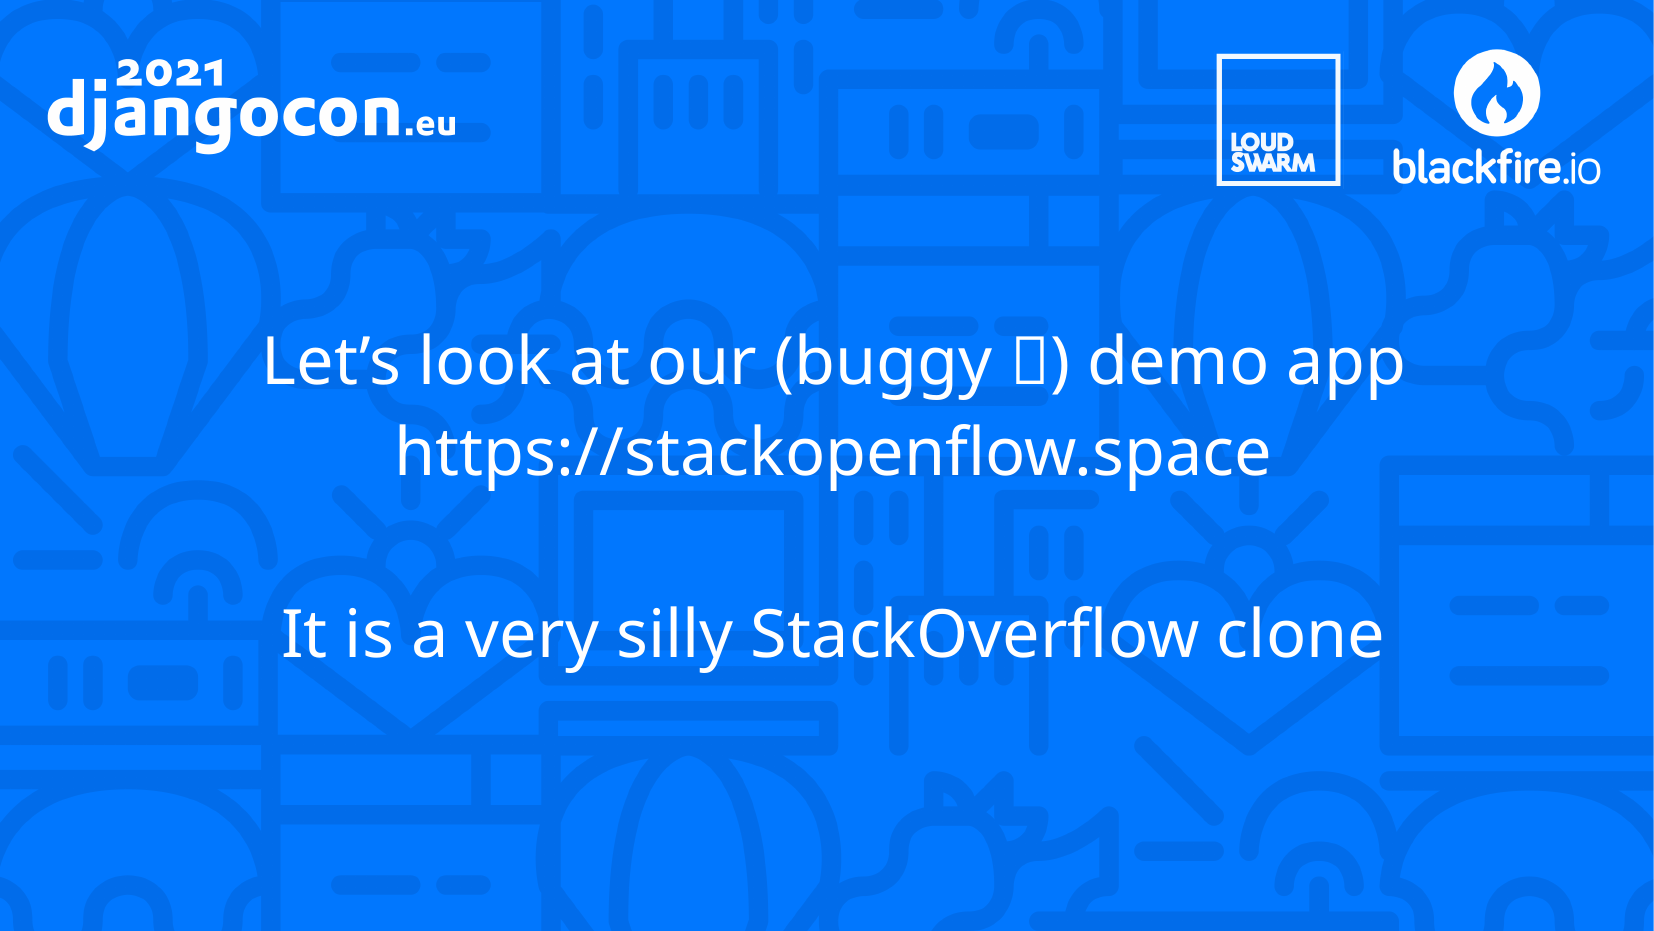

# Let’s look at our (buggy 😬) demo app
https://stackopenflow.space
It is a very silly StackOverflow clone